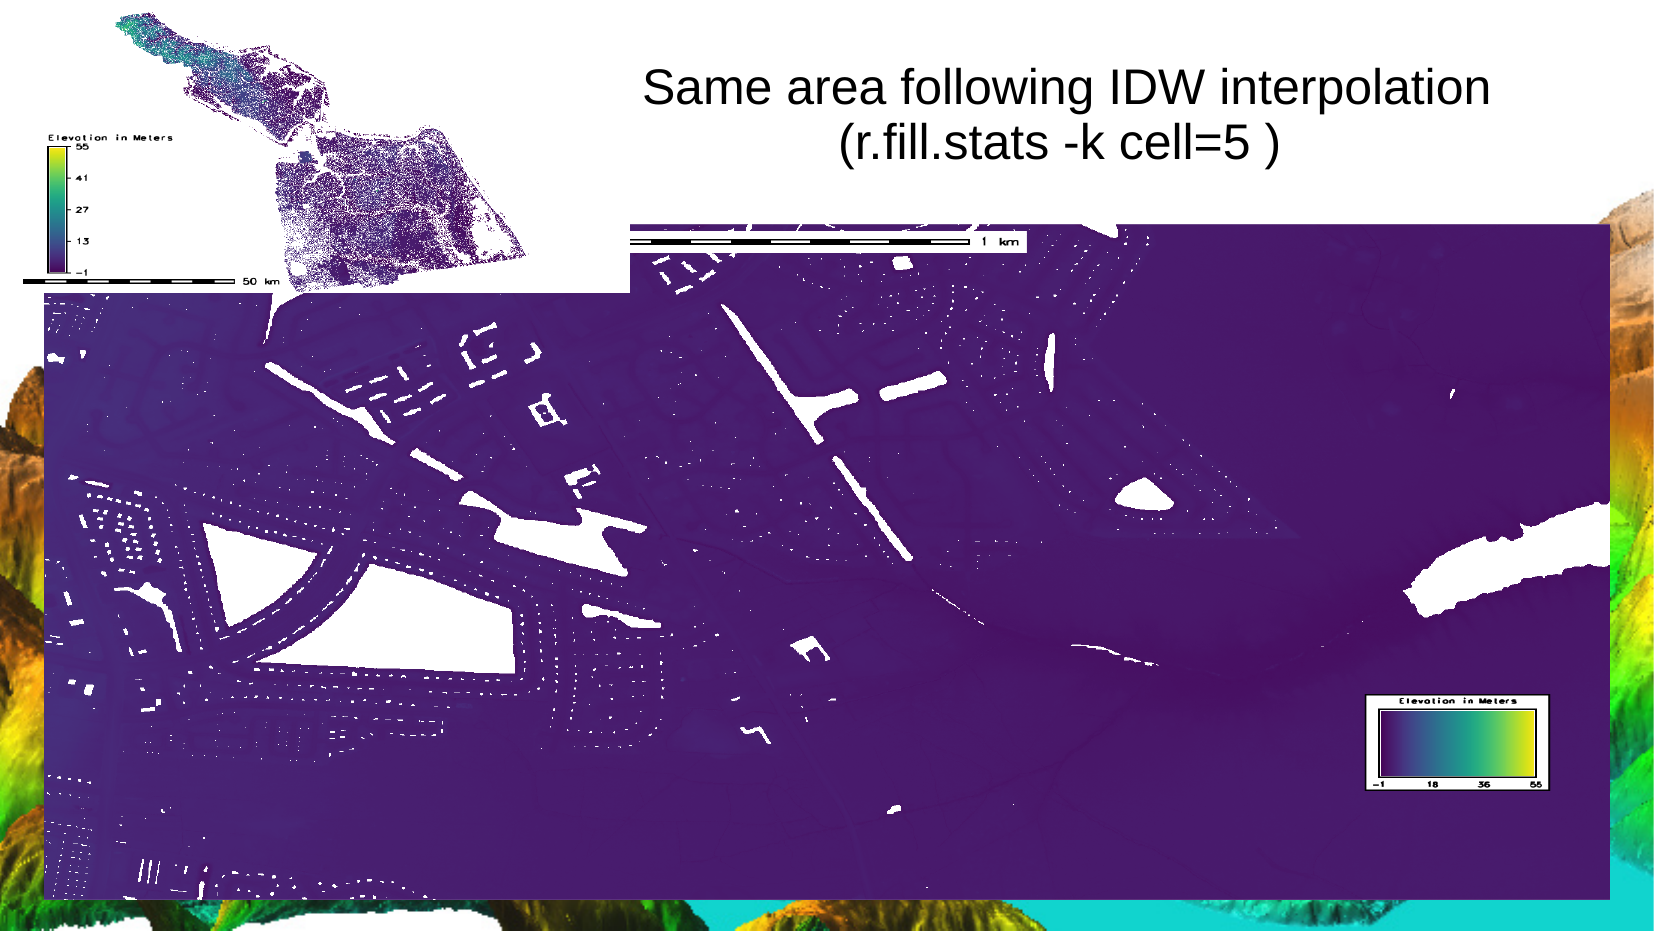

# Same area following IDW interpolation (r.fill.stats -k cell=5 )